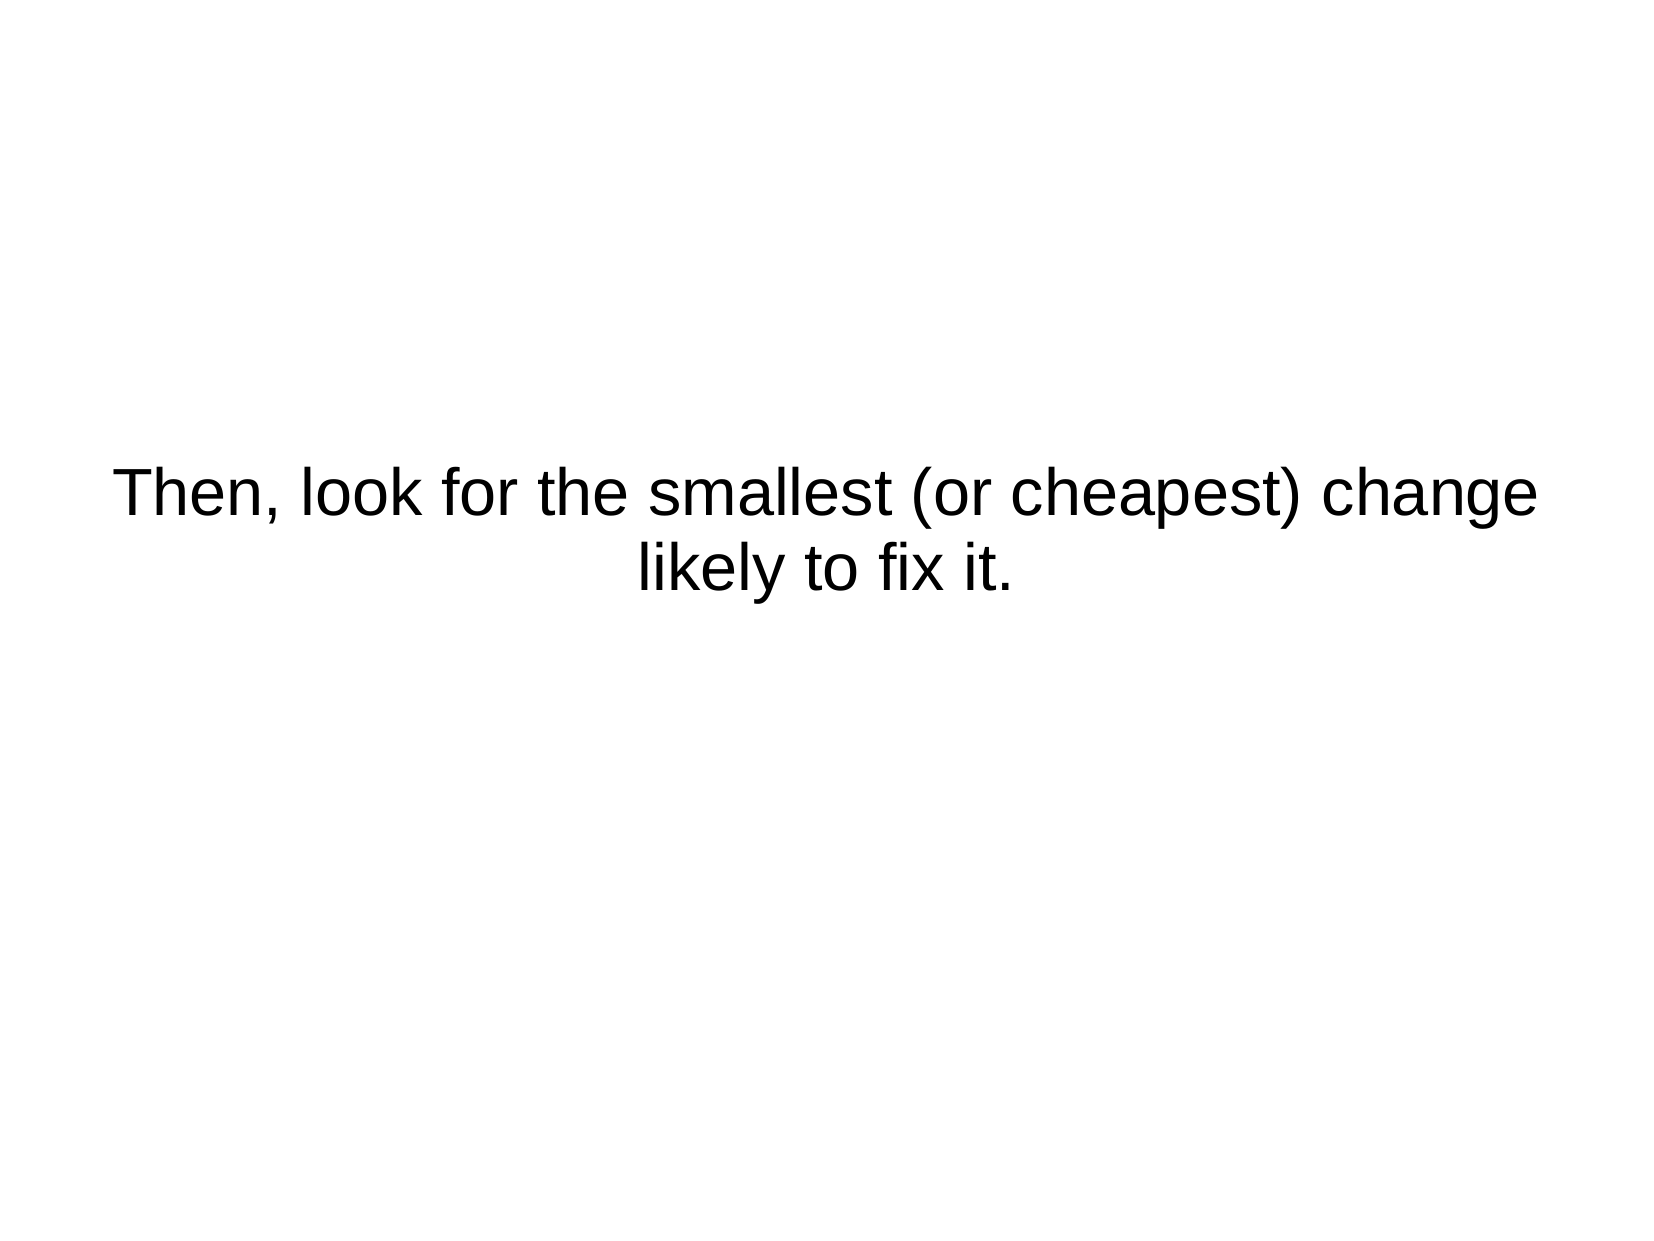

# Then, look for the smallest (or cheapest) change likely to fix it.